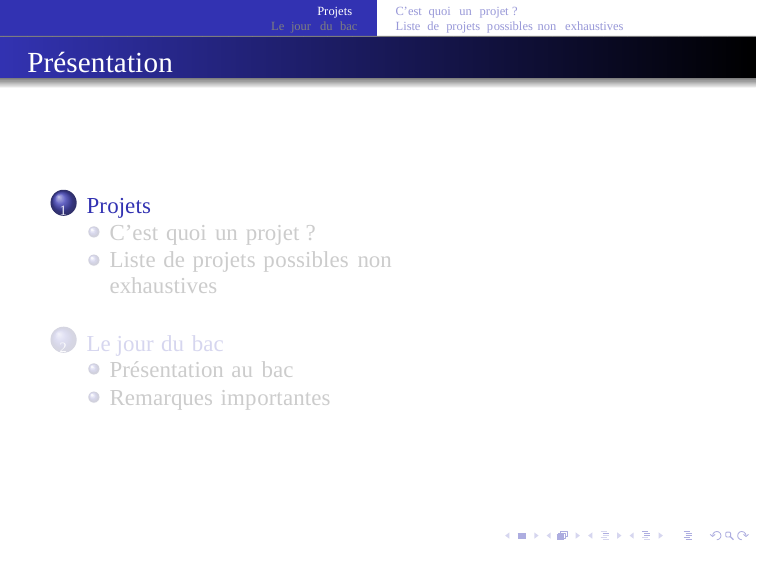

Projets
Le jour du bac
C’est quoi un projet ?
Liste de projets possibles non exhaustives
Présentation
1
Projets
C’est quoi un projet ?
Liste de projets possibles non exhaustives
2
Le jour du bac
Présentation au bac
Remarques importantes
J.Berhila/F.Voyer
Projets ISN 2013-2014